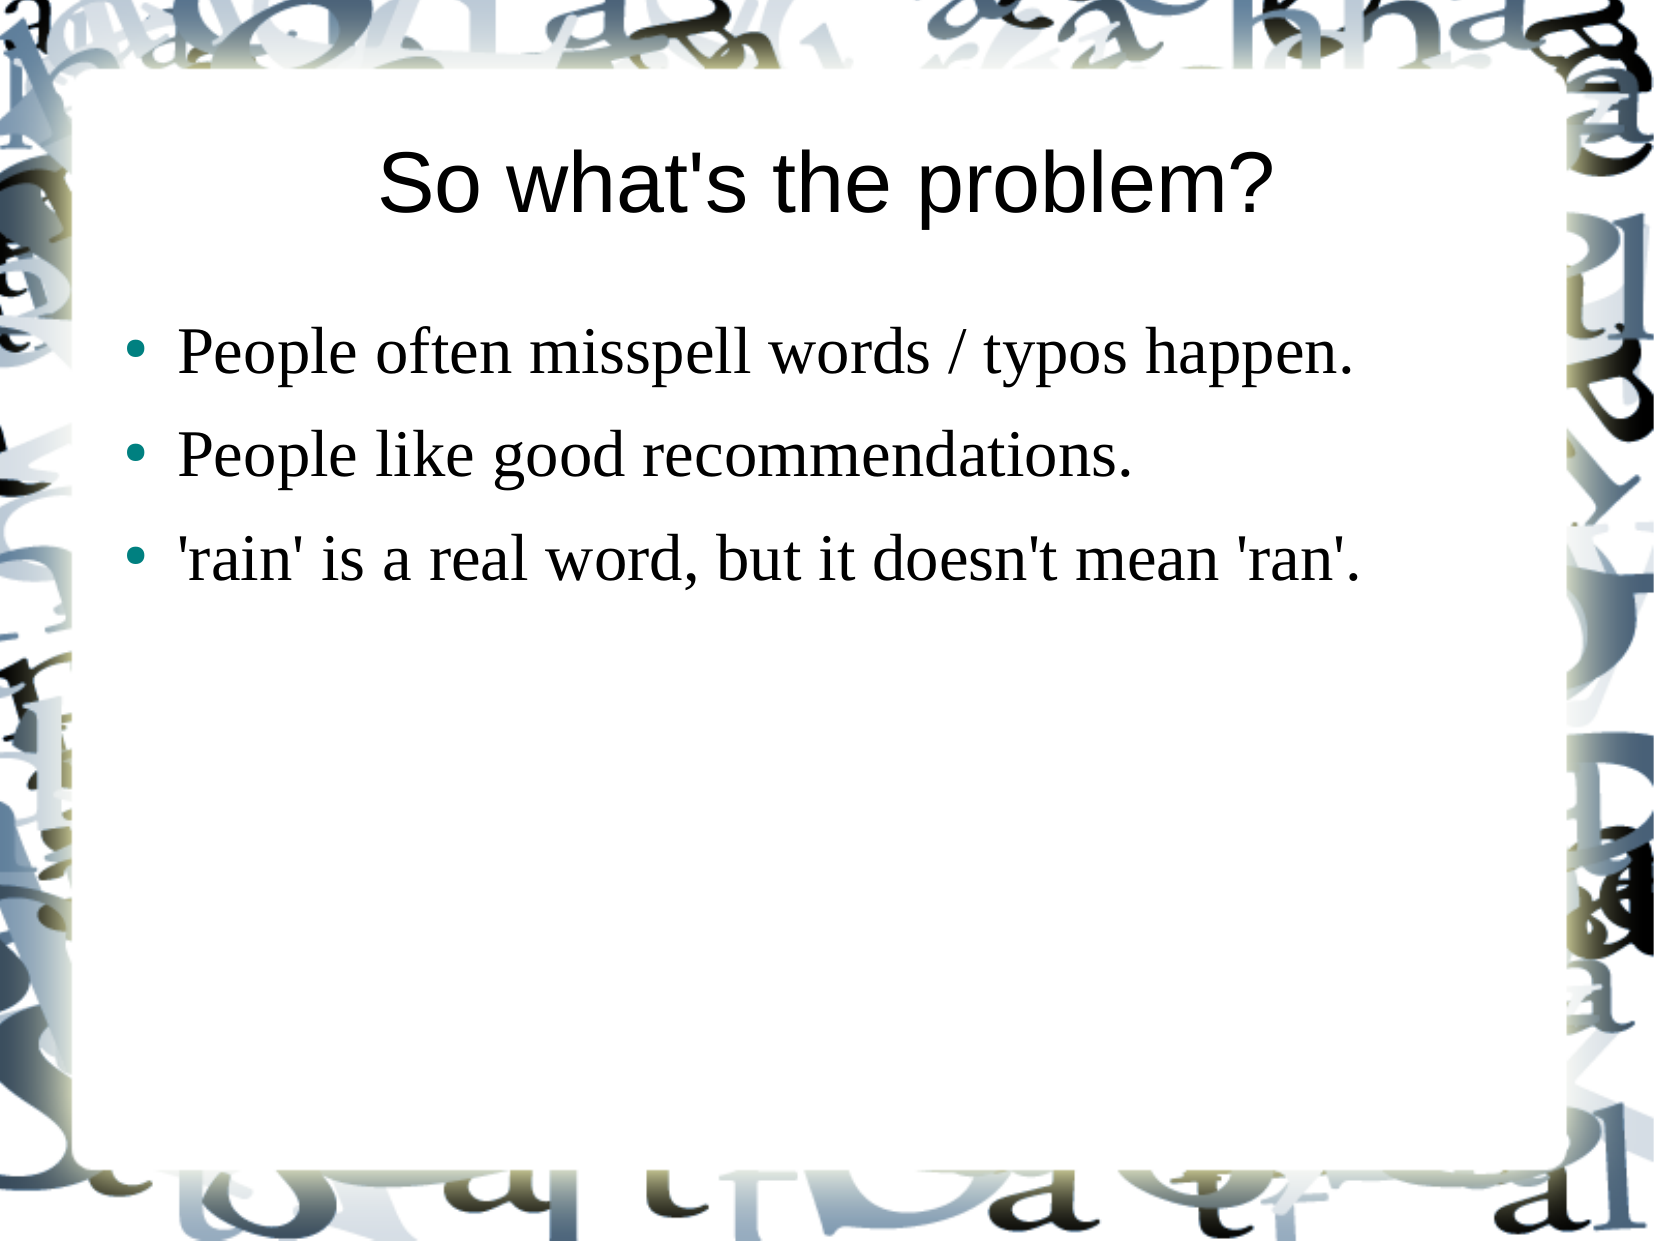

# So what's the problem?
People often misspell words / typos happen.
People like good recommendations.
'rain' is a real word, but it doesn't mean 'ran'.